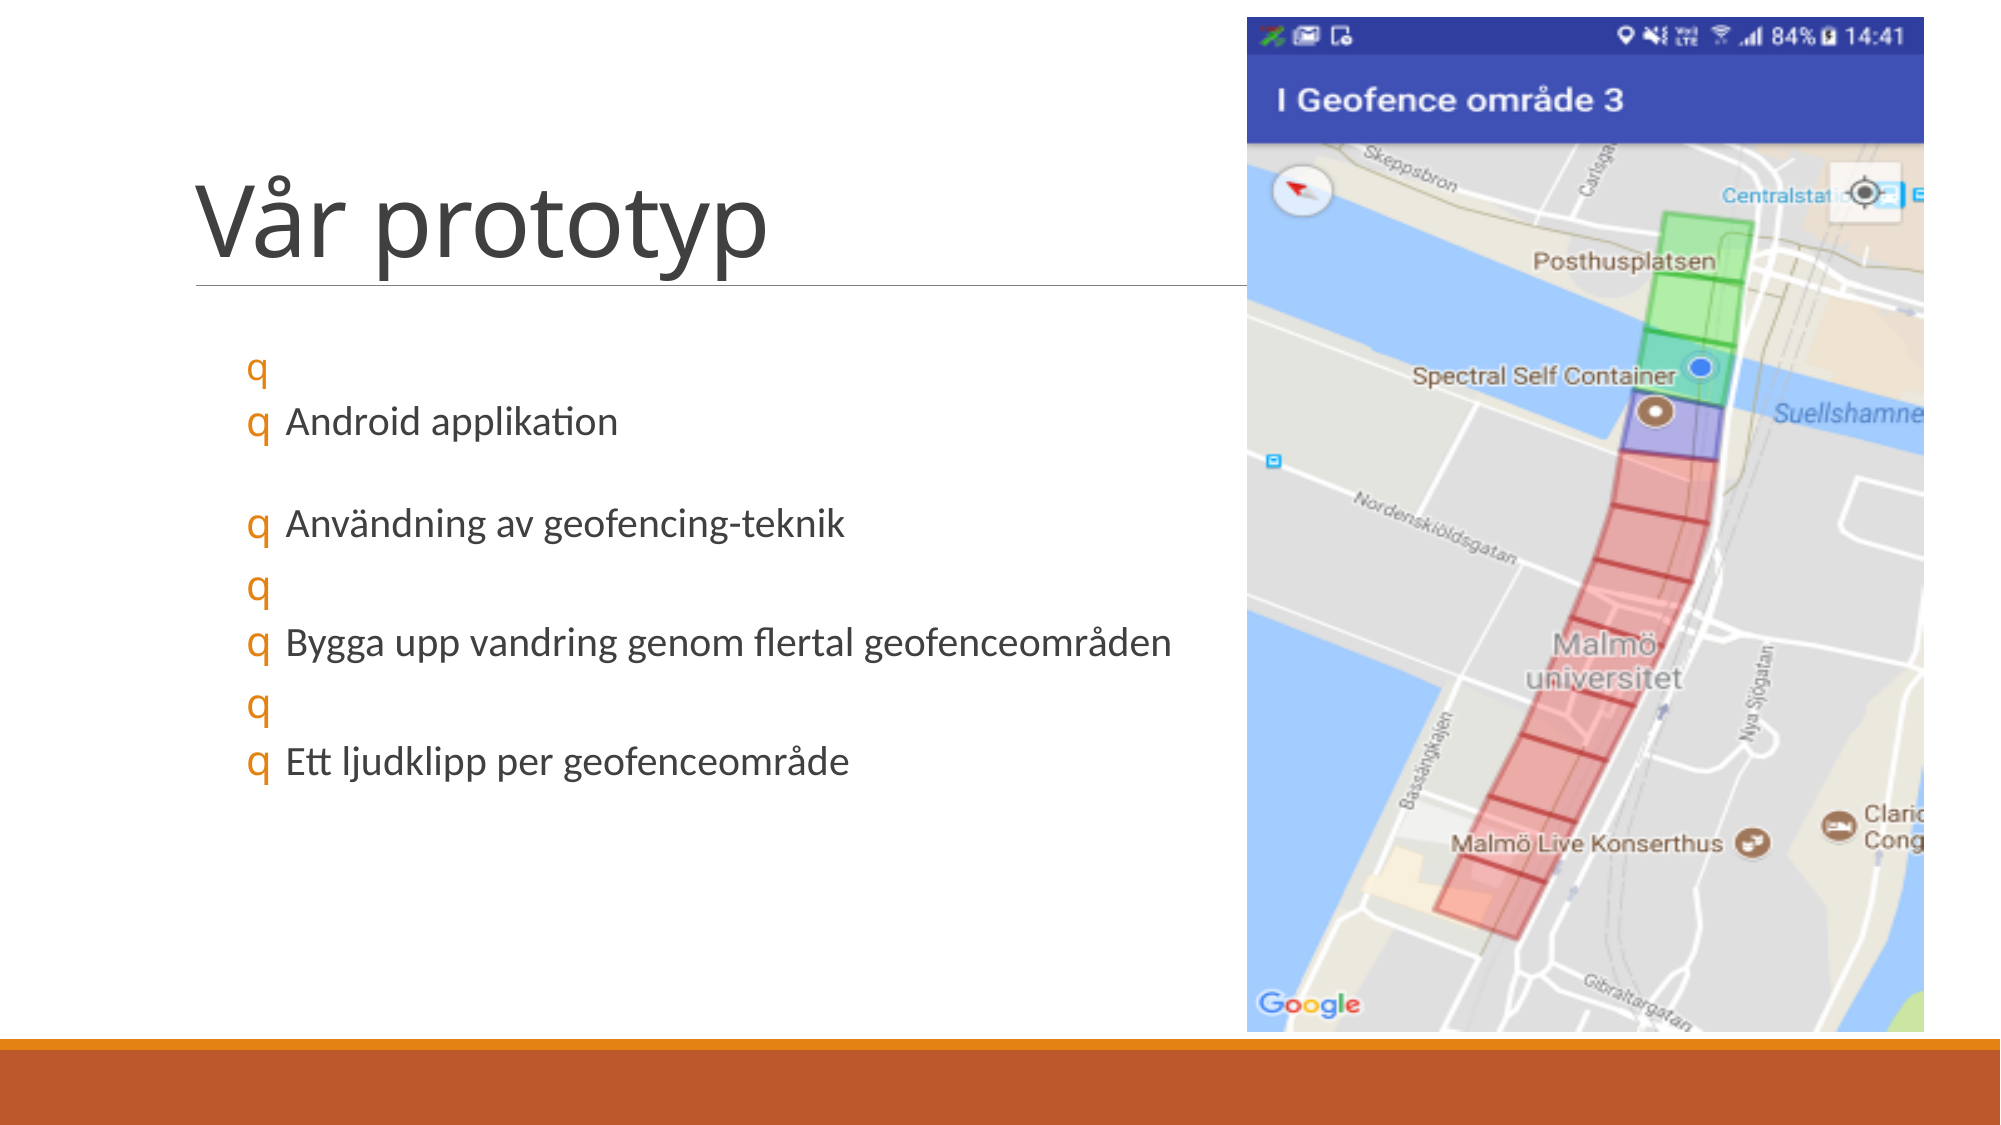

# Vår prototyp
 Android applikation
 Användning av geofencing-teknik
 Bygga upp vandring genom flertal geofenceområden
 Ett ljudklipp per geofenceområde